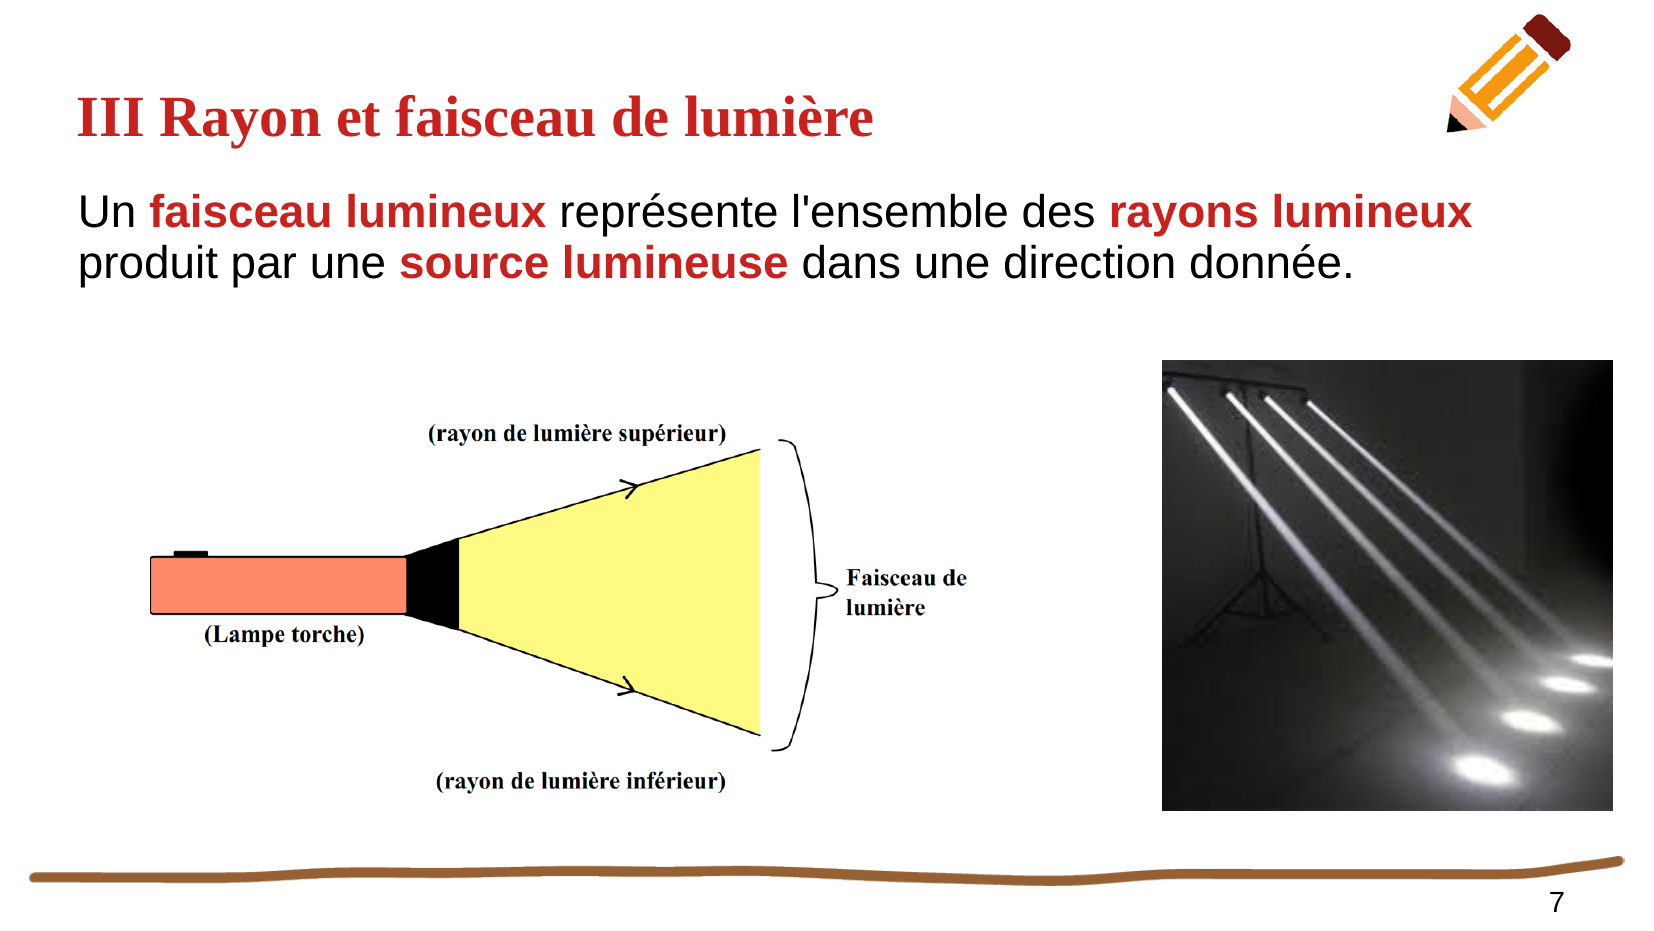

# III Rayon et faisceau de lumière
Un faisceau lumineux représente l'ensemble des rayons lumineux produit par une source lumineuse dans une direction donnée.
7